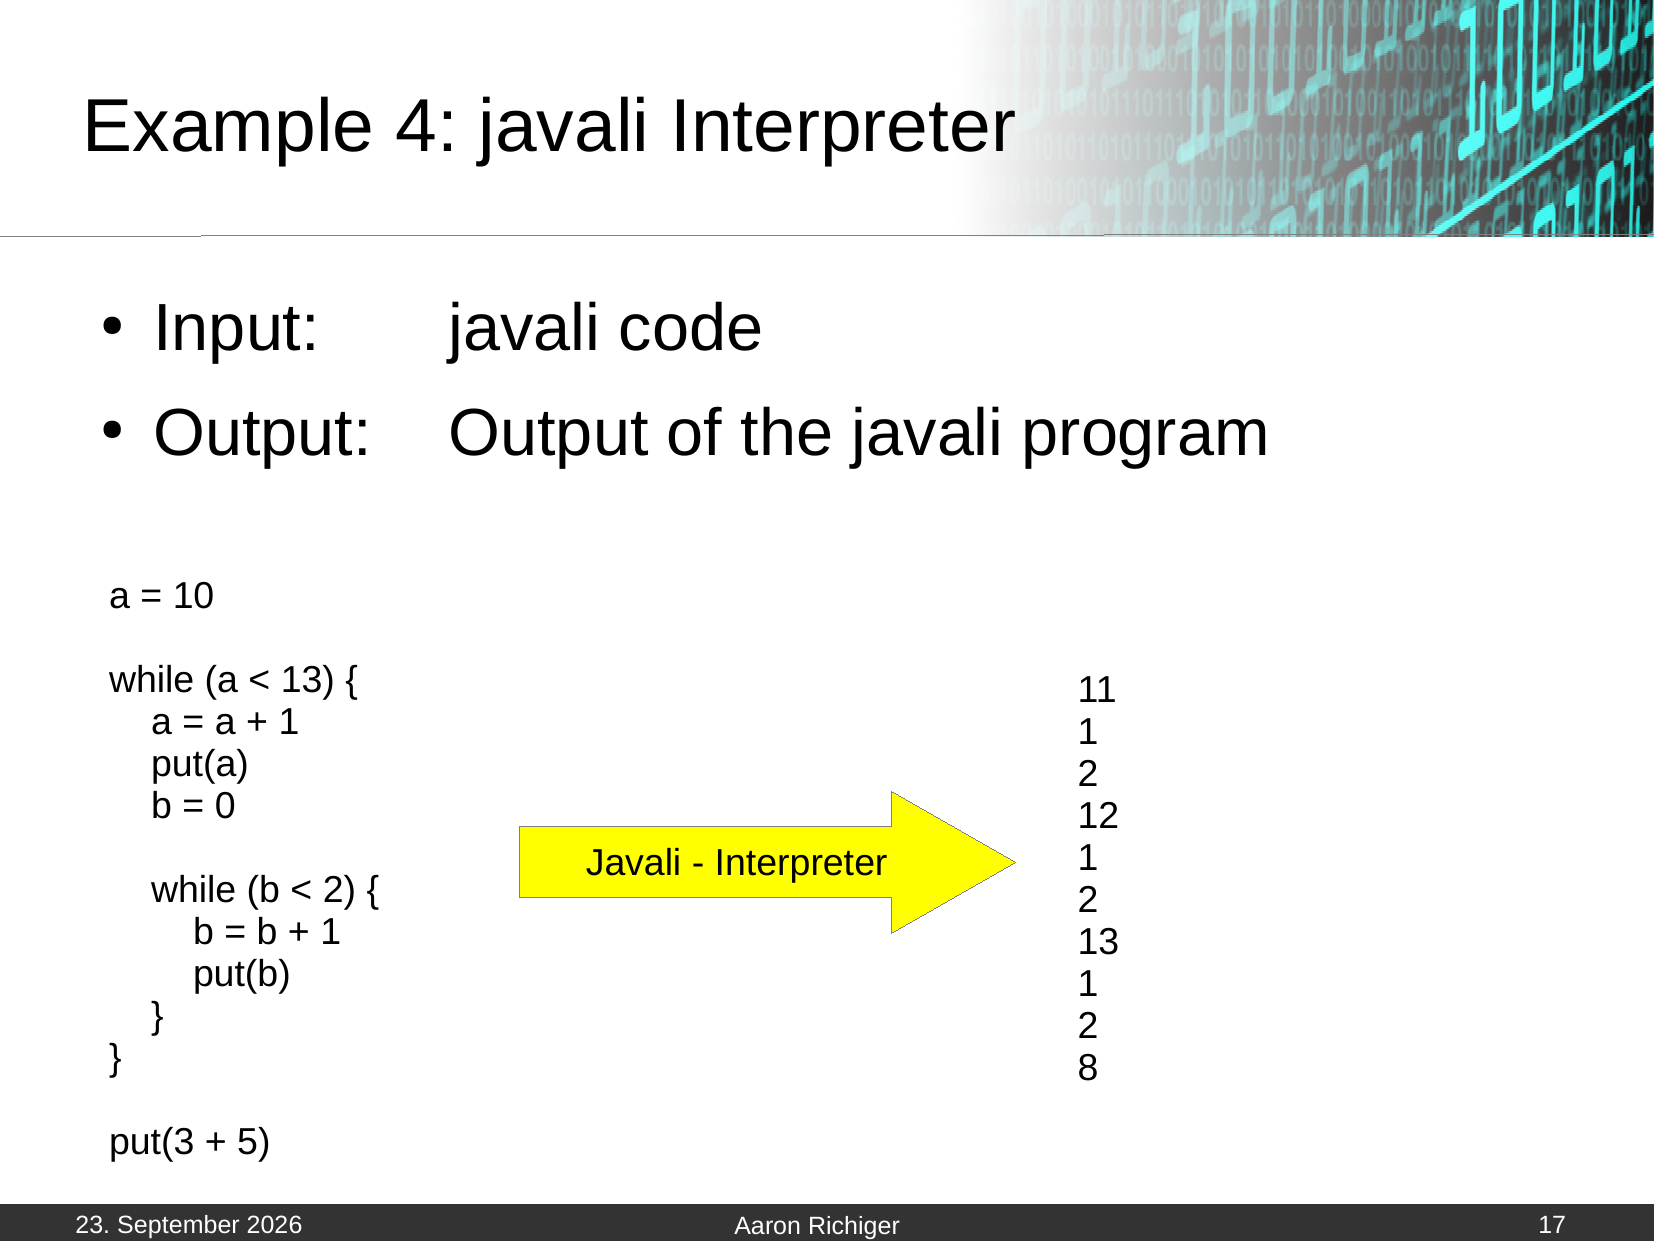

Example 4: javali Interpreter
# Input: 		javali code
Output:		Output of the javali program
a = 10
while (a < 13) {
 a = a + 1
 put(a)
 b = 0
 while (b < 2) {
 b = b + 1
 put(b)
 }
}
put(3 + 5)
11
1
2
12
1
2
13
1
2
8
Javali - Interpreter
17
Aaron Richiger